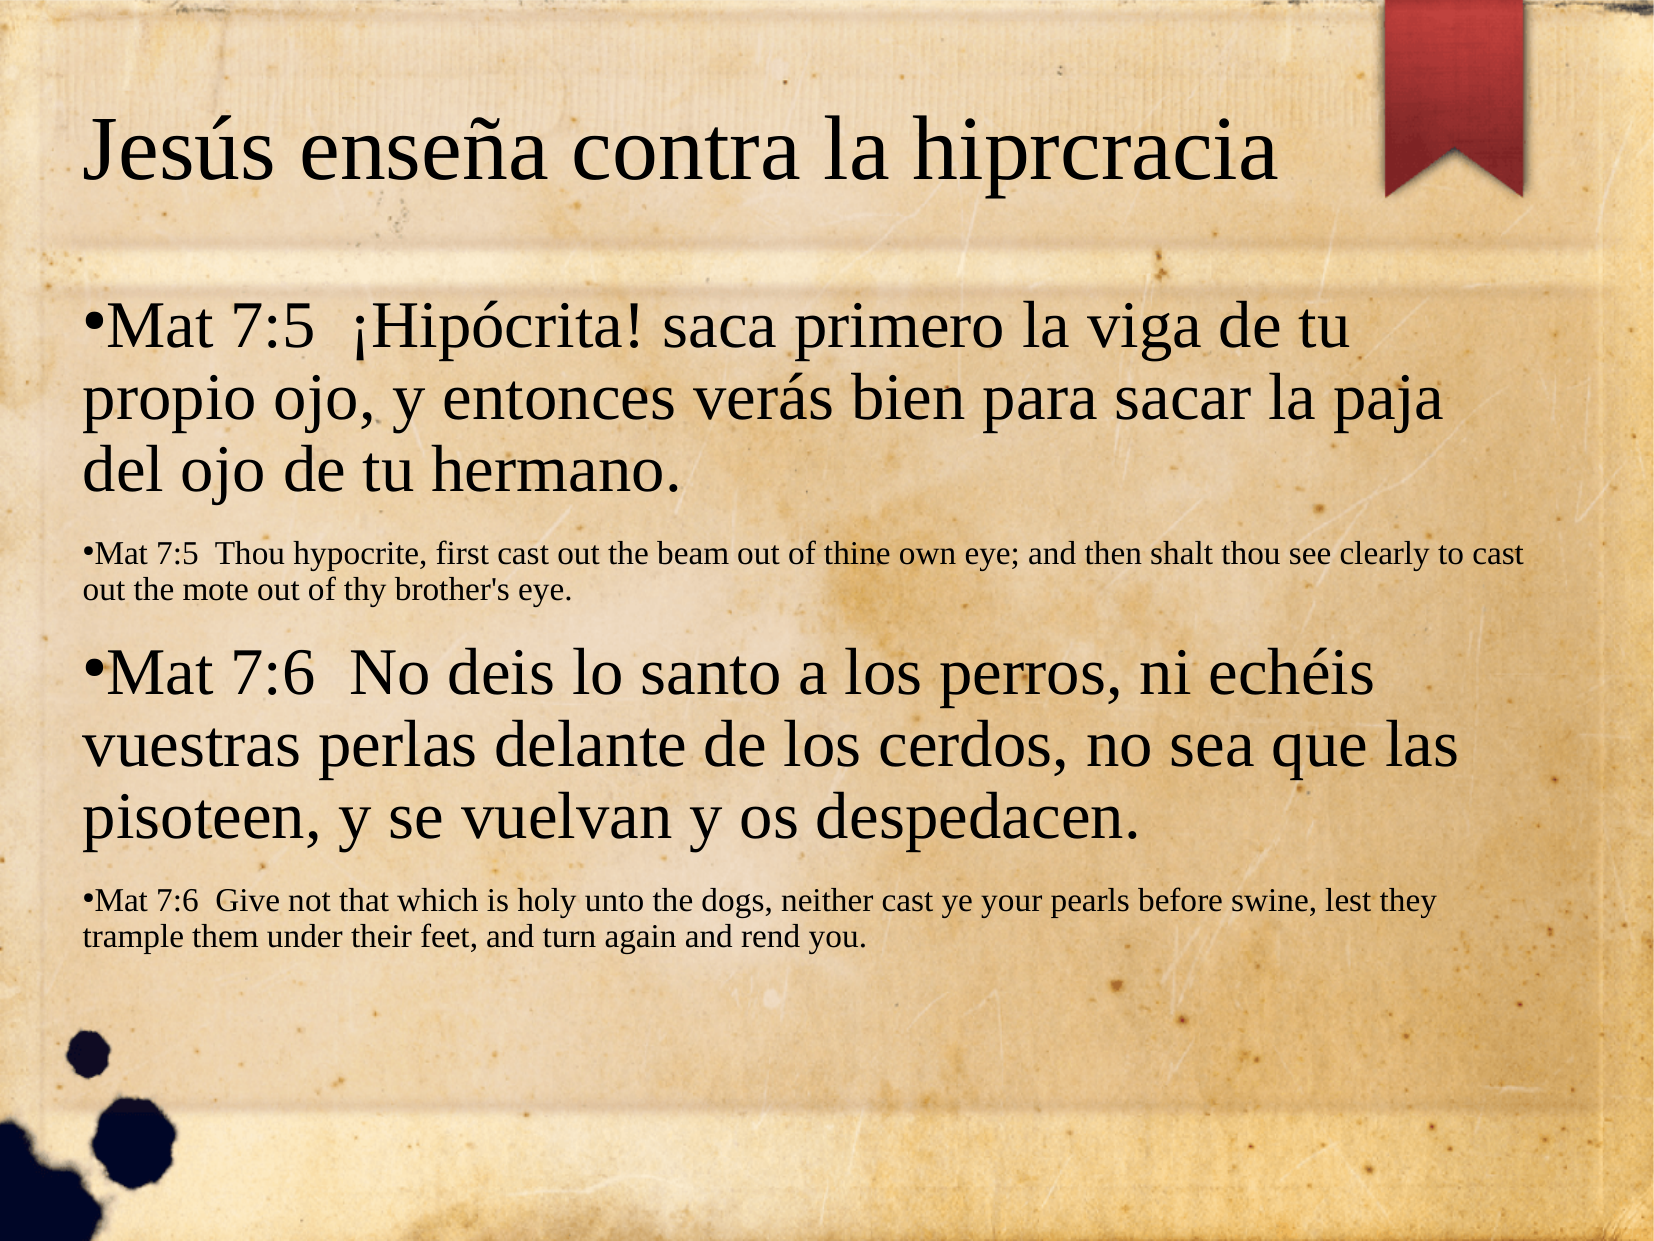

# Jesús enseña contra la hiprcracia
Mat 7:5  ¡Hipócrita! saca primero la viga de tu propio ojo, y entonces verás bien para sacar la paja del ojo de tu hermano.
Mat 7:5 Thou hypocrite, first cast out the beam out of thine own eye; and then shalt thou see clearly to cast out the mote out of thy brother's eye.
Mat 7:6  No deis lo santo a los perros, ni echéis vuestras perlas delante de los cerdos, no sea que las pisoteen, y se vuelvan y os despedacen.
Mat 7:6 Give not that which is holy unto the dogs, neither cast ye your pearls before swine, lest they trample them under their feet, and turn again and rend you.